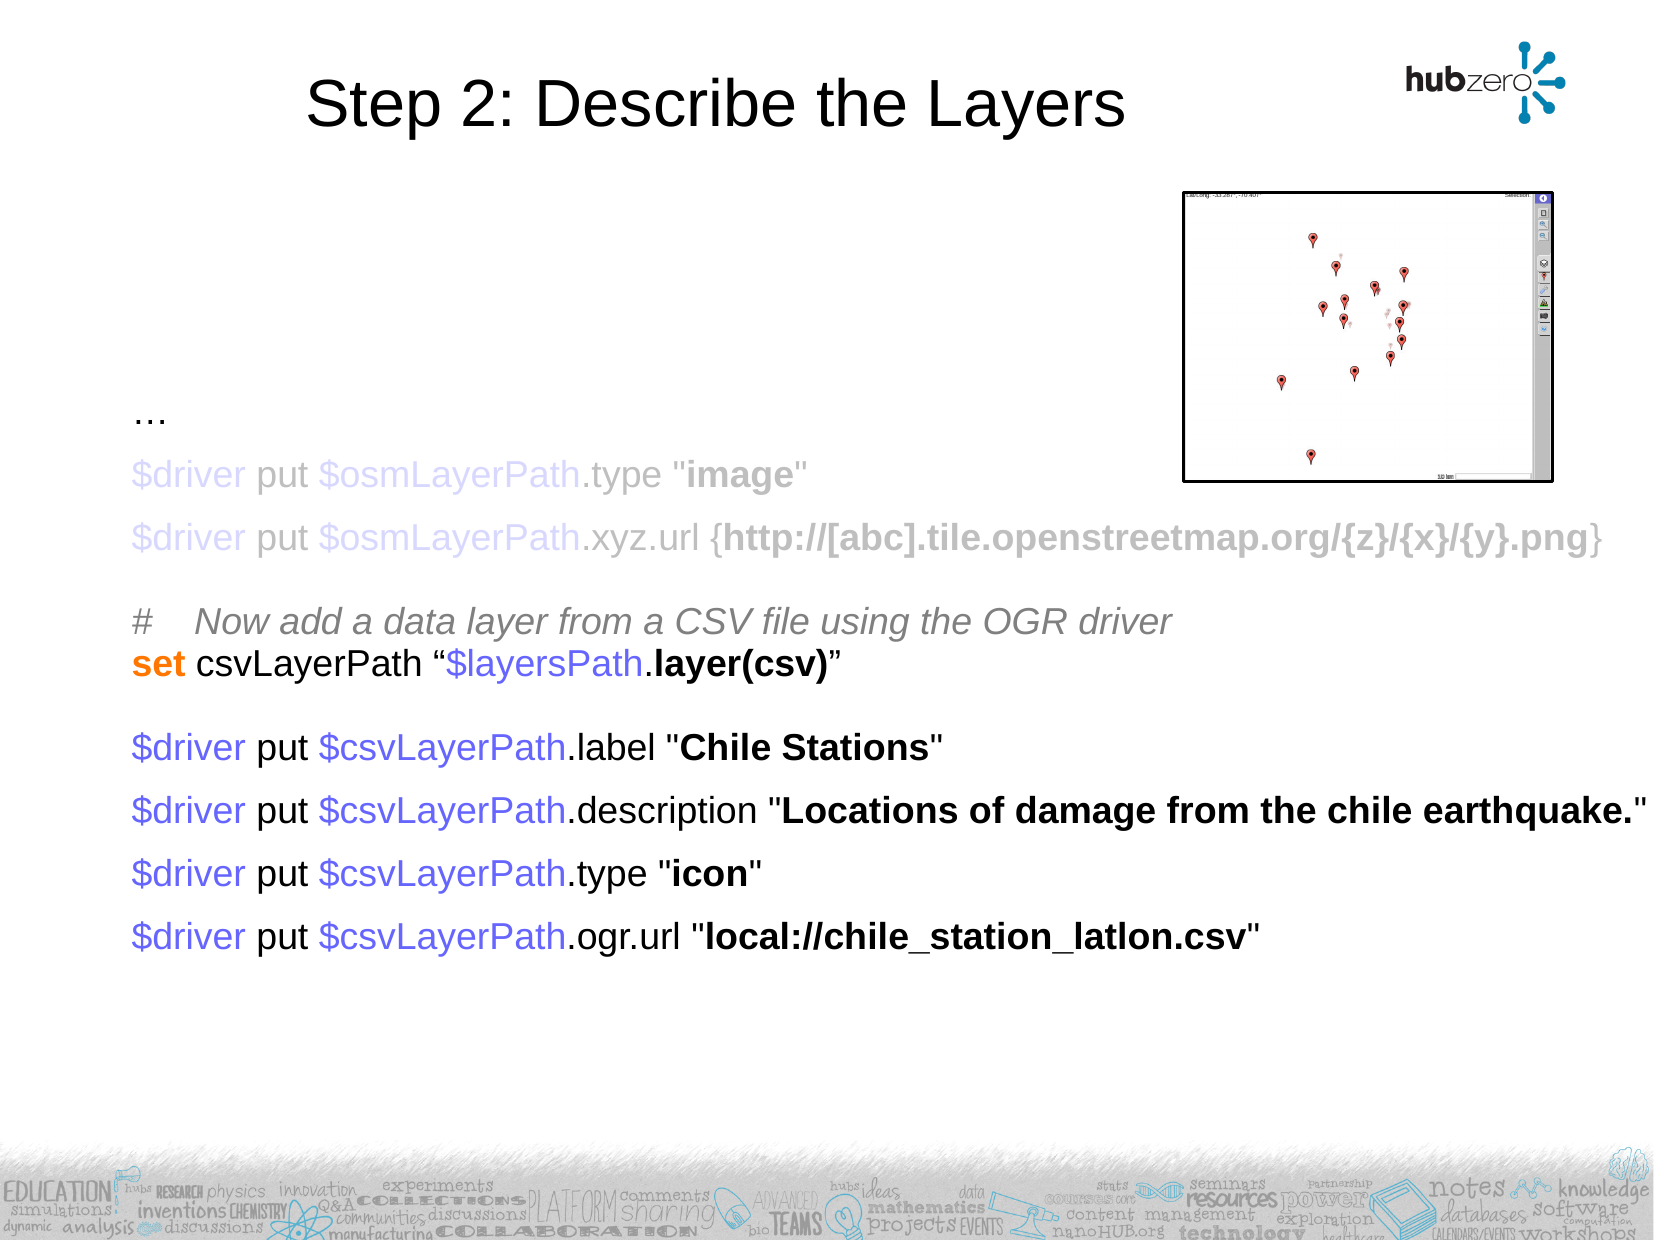

# Step 2: Describe the Layers
…
$driver put $osmLayerPath.type "image"
$driver put $osmLayerPath.xyz.url {http://[abc].tile.openstreetmap.org/{z}/{x}/{y}.png}
# Now add a data layer from a CSV file using the OGR driver
set csvLayerPath “$layersPath.layer(csv)”
$driver put $csvLayerPath.label "Chile Stations"
$driver put $csvLayerPath.description "Locations of damage from the chile earthquake."
$driver put $csvLayerPath.type "icon"
$driver put $csvLayerPath.ogr.url "local://chile_station_latlon.csv"